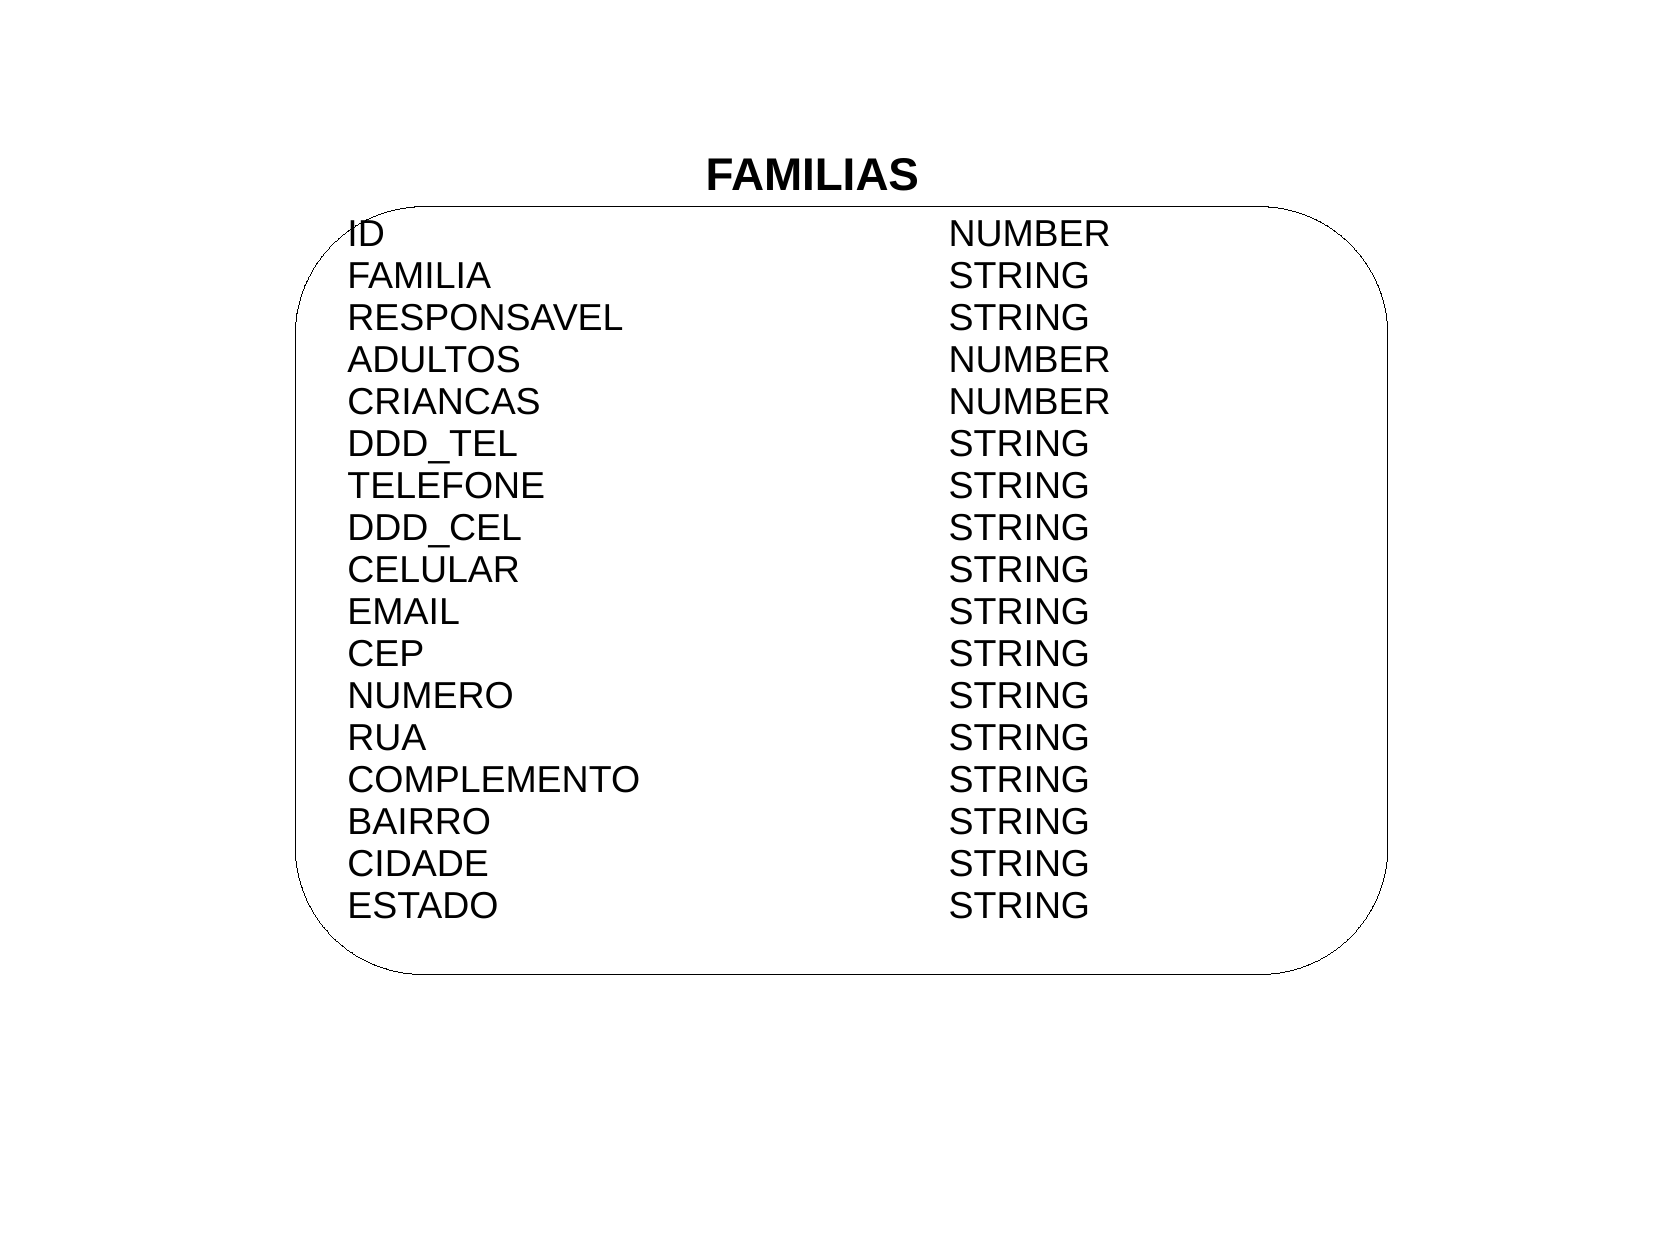

FAMILIAS
ID								 NUMBER
FAMILIA					 		 STRING
RESPONSAVEL			 		 STRING
ADULTOS				 		 NUMBER
CRIANCAS						 NUMBER
DDD_TEL				 		 STRING
TELEFONE				 		 STRING
DDD_CEL				 		 STRING
CELULAR				 		 STRING
EMAIL					 		 STRING
CEP					 		 STRING
NUMERO						 STRING
RUA							 STRING
COMPLEMENTO					 STRING
BAIRRO							 STRING
CIDADE							 STRING
ESTADO						 STRING